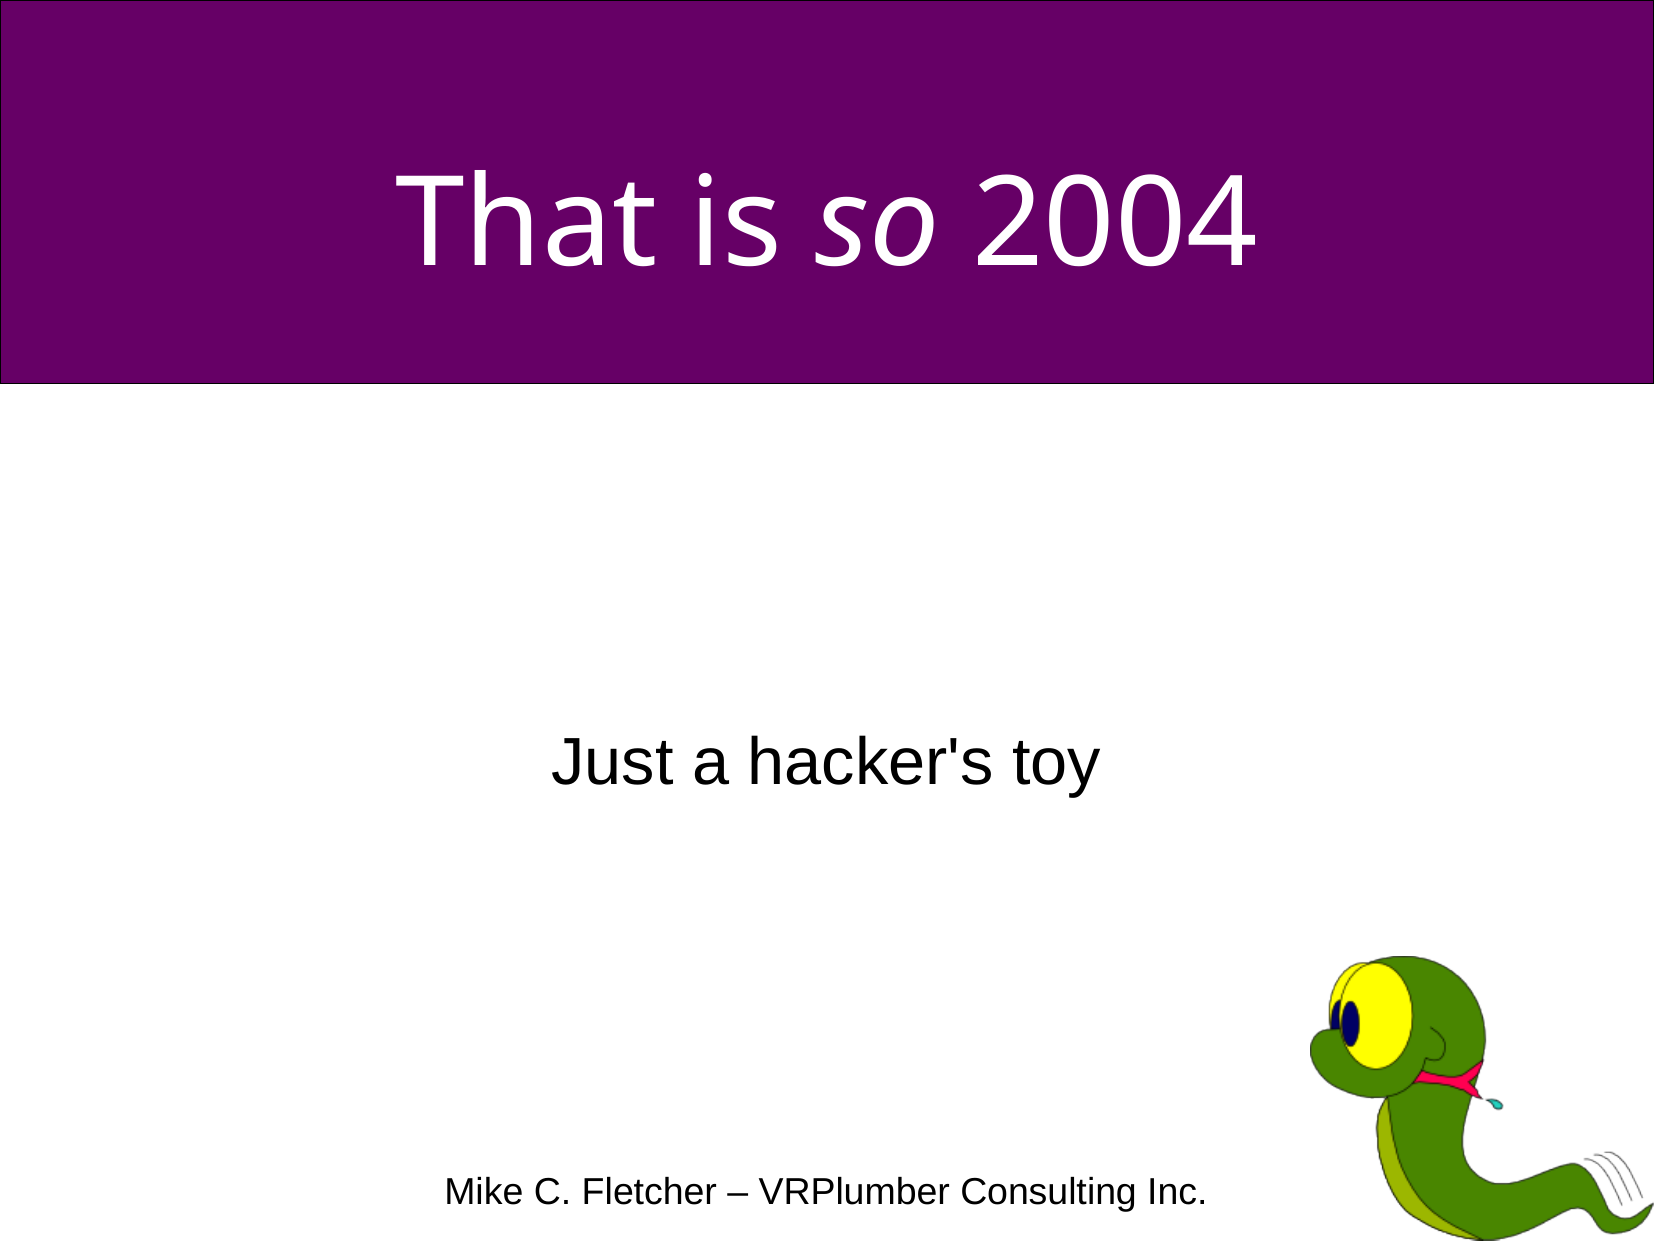

# That is so 2004
Just a hacker's toy